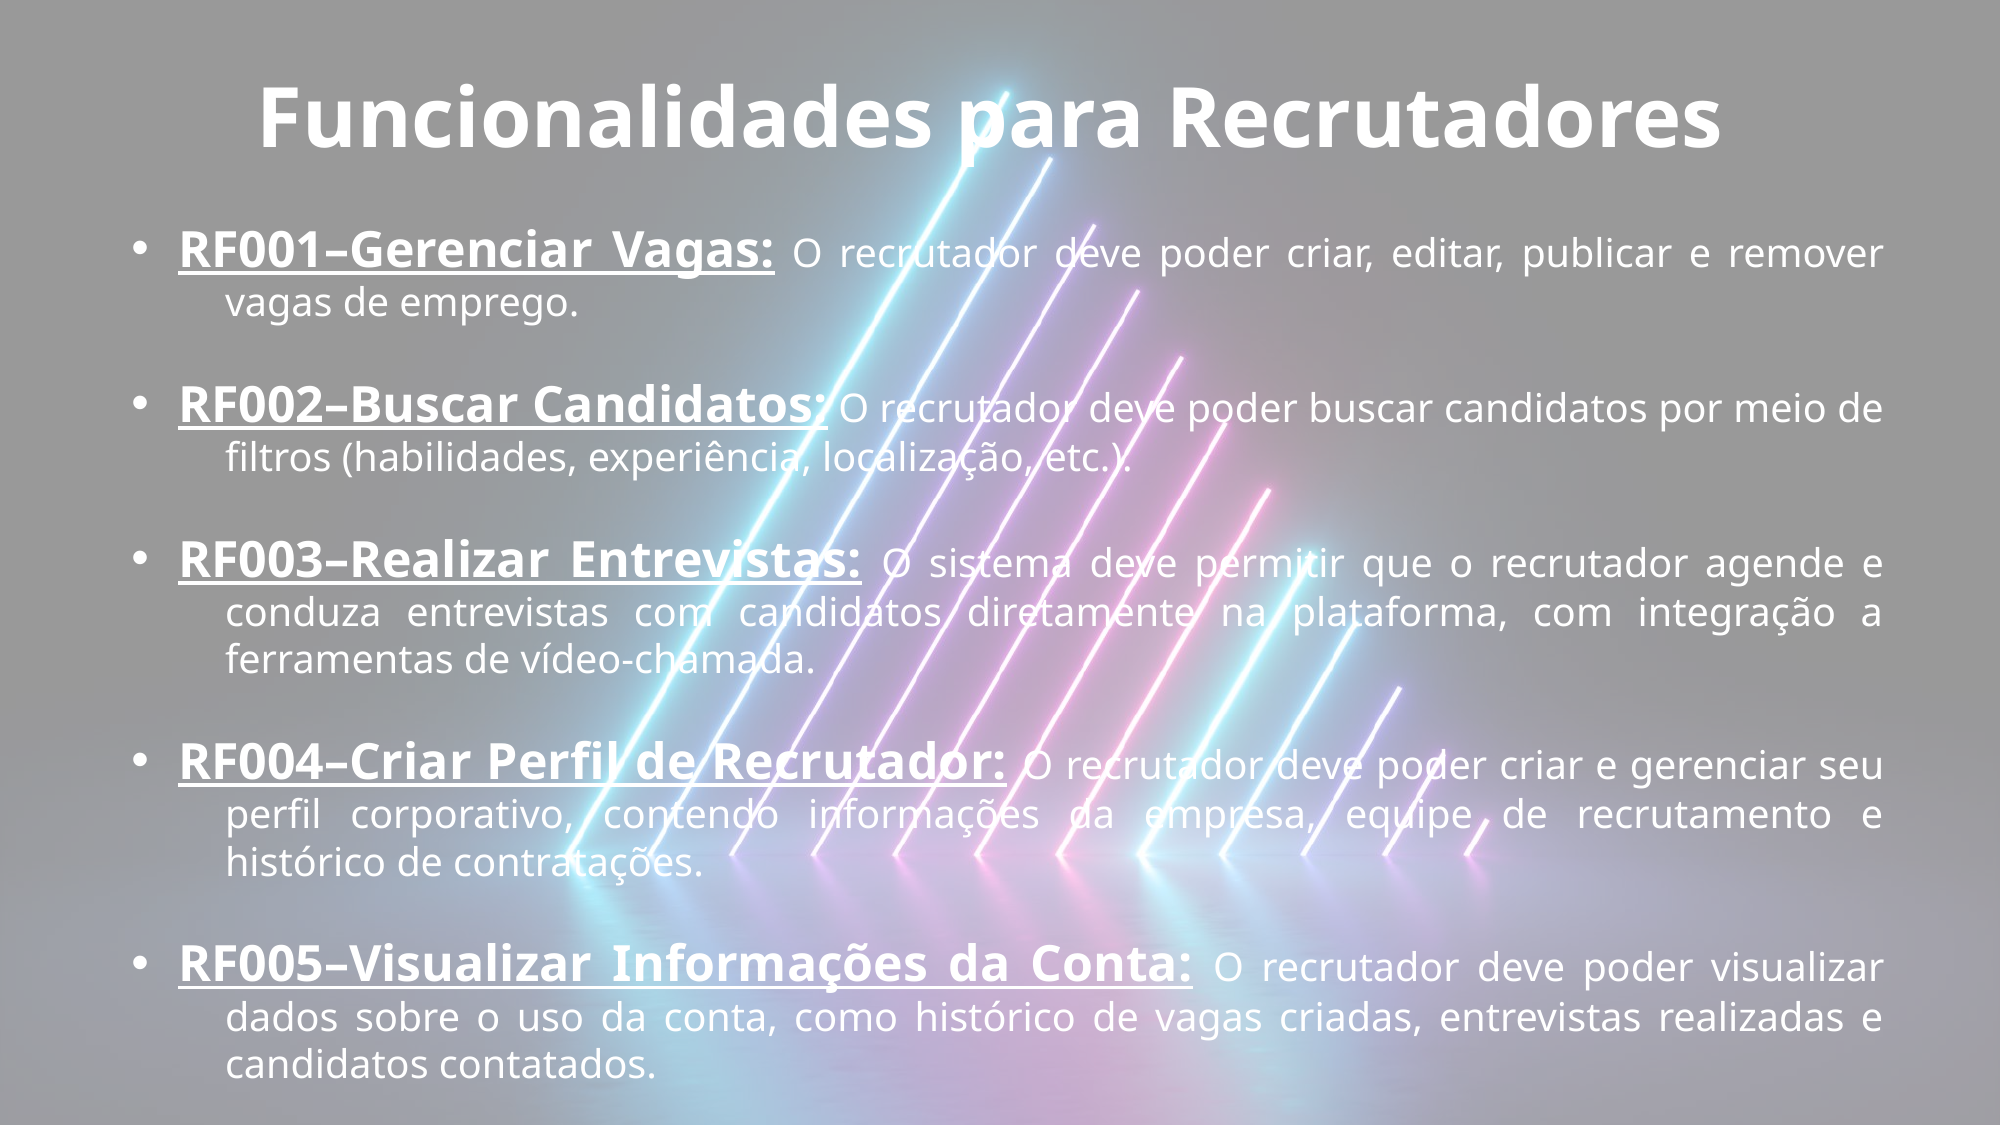

# Funcionalidades para Recrutadores
RF001–Gerenciar Vagas: O recrutador deve poder criar, editar, publicar e remover vagas de emprego.
RF002–Buscar Candidatos: O recrutador deve poder buscar candidatos por meio de filtros (habilidades, experiência, localização, etc.).
RF003–Realizar Entrevistas: O sistema deve permitir que o recrutador agende e conduza entrevistas com candidatos diretamente na plataforma, com integração a ferramentas de vídeo-chamada.
RF004–Criar Perfil de Recrutador: O recrutador deve poder criar e gerenciar seu perfil corporativo, contendo informações da empresa, equipe de recrutamento e histórico de contratações.
RF005–Visualizar Informações da Conta: O recrutador deve poder visualizar dados sobre o uso da conta, como histórico de vagas criadas, entrevistas realizadas e candidatos contatados.